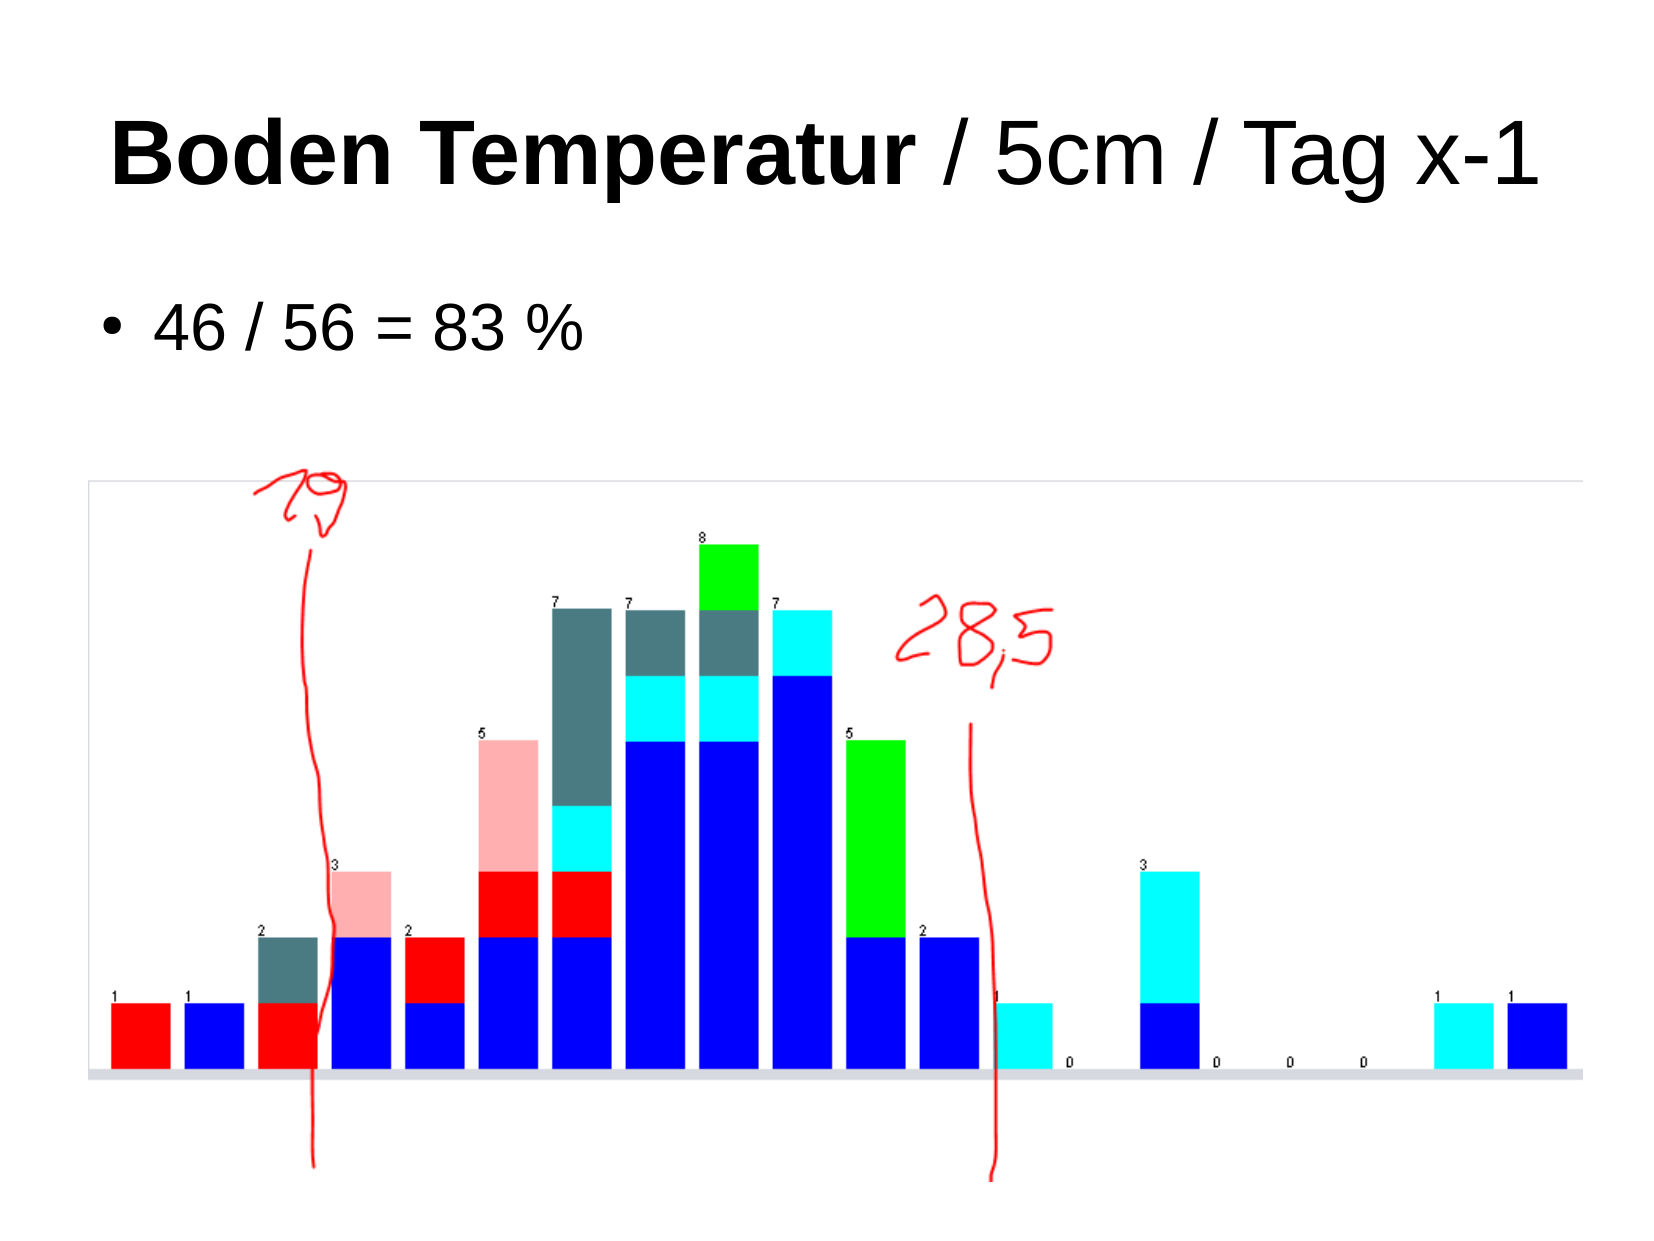

# Boden Temperatur / 5cm / Tag x-1
46 / 56 = 83 %